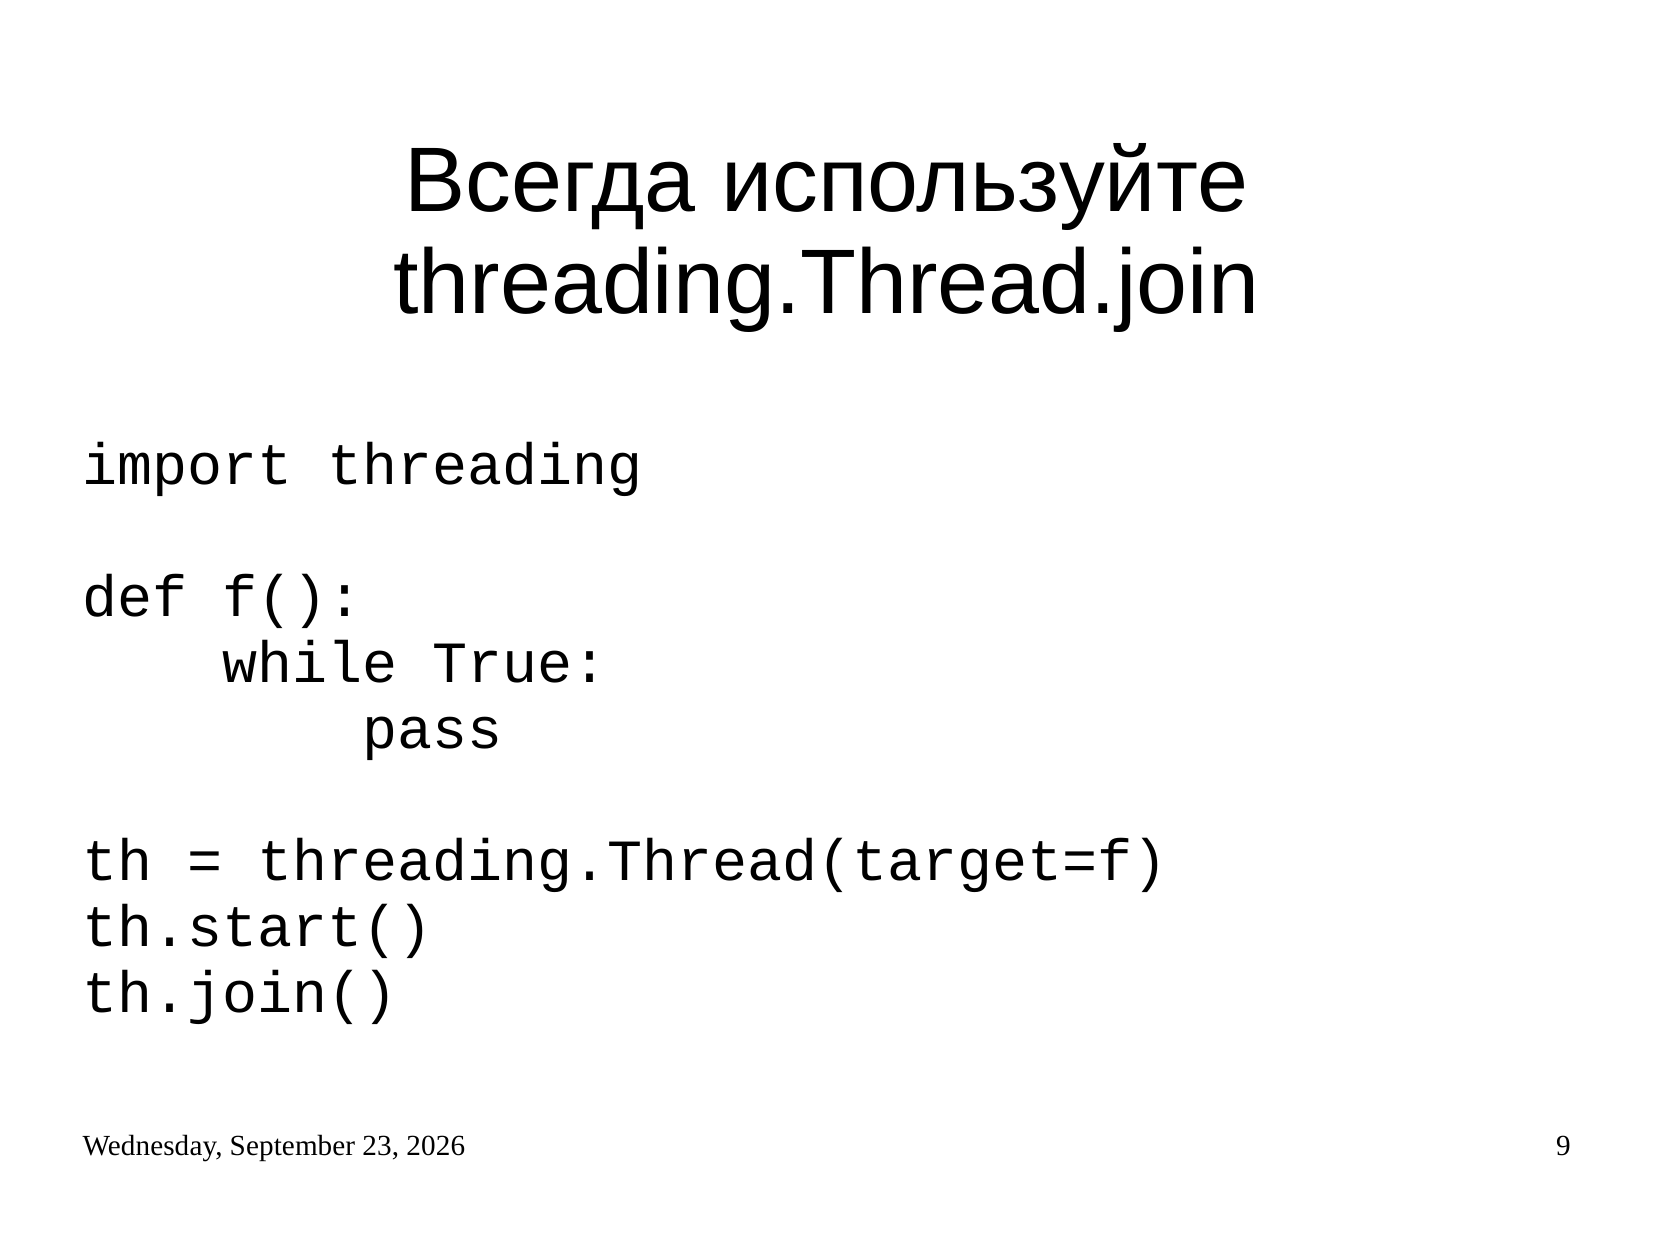

# Всегда используйте threading.Thread.join
import threading
def f():
 while True:
 pass
th = threading.Thread(target=f)
th.start()
th.join()
9